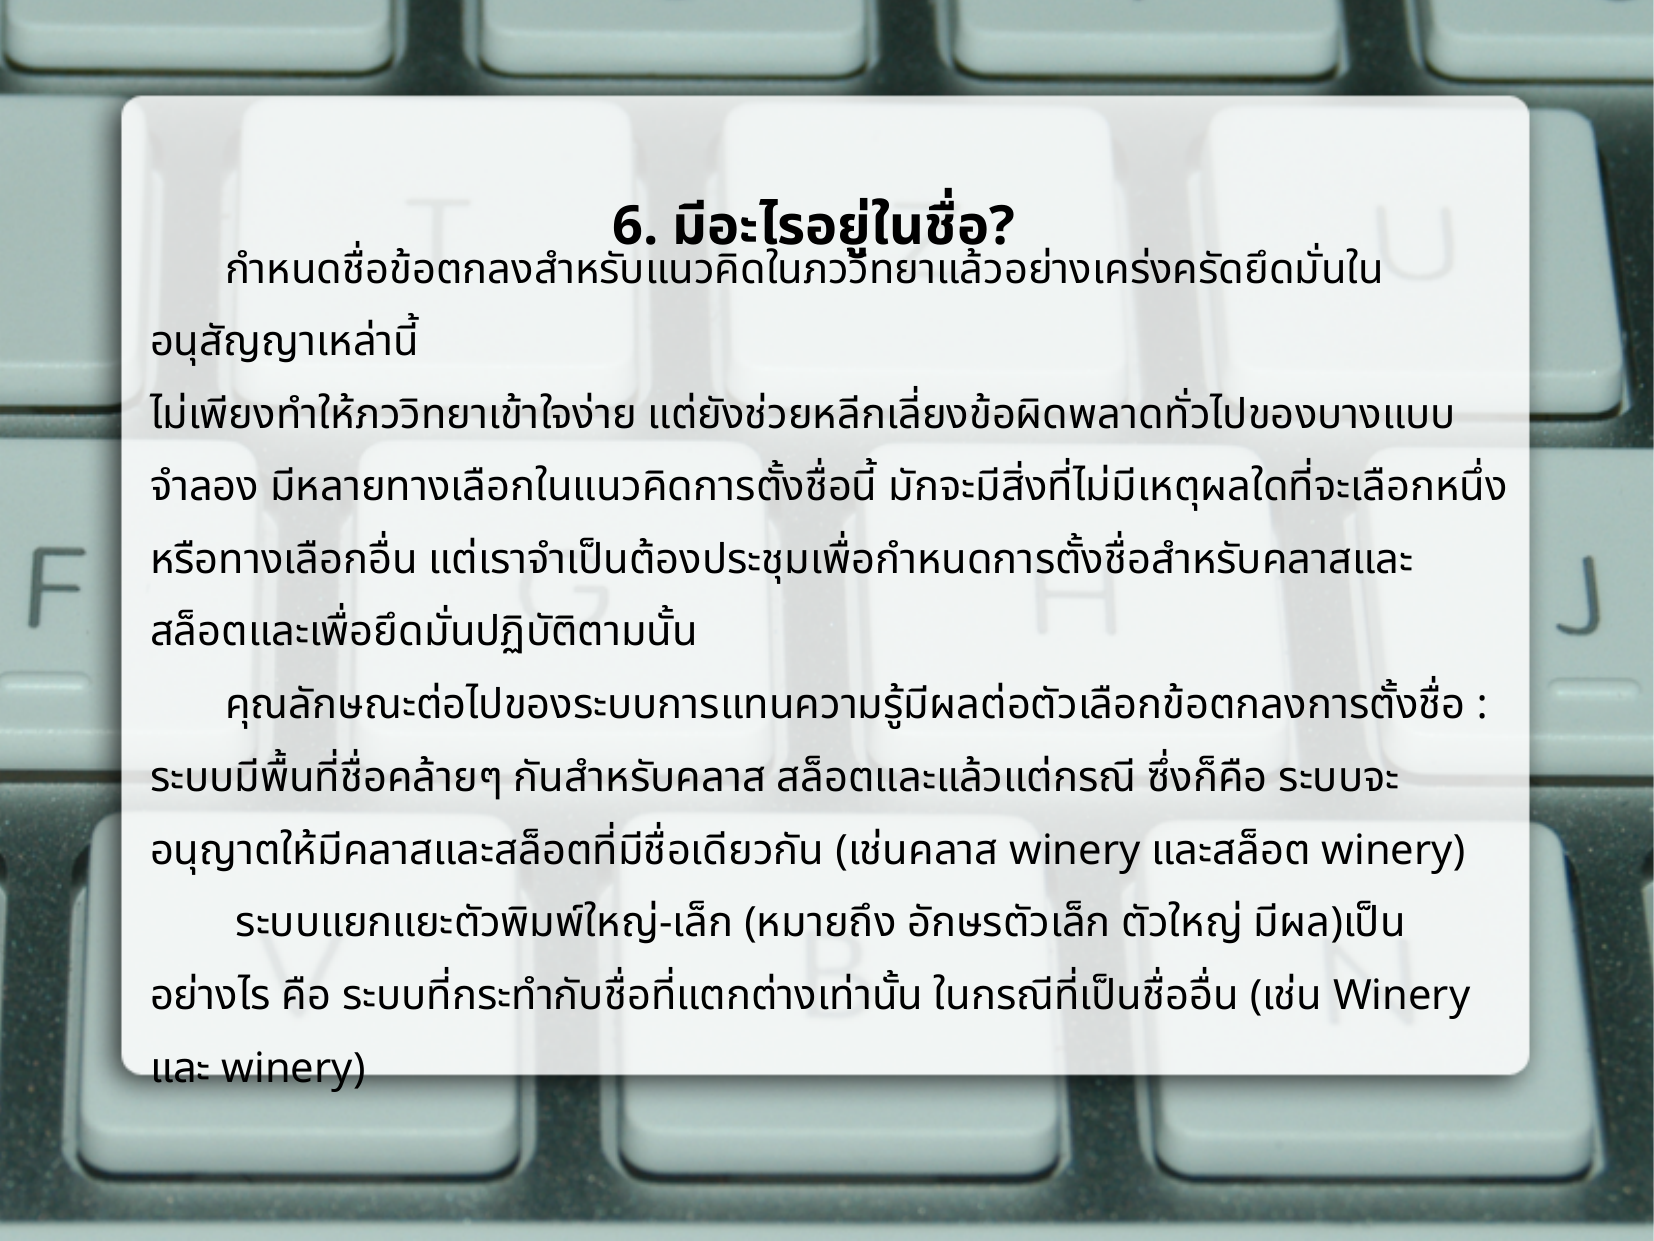

# 6. มีอะไรอยู่ในชื่อ?
กำหนดชื่อข้อตกลงสำหรับแนวคิดในภววิทยาแล้วอย่างเคร่งครัดยึดมั่นในอนุสัญญาเหล่านี้ 
ไม่เพียงทำให้ภววิทยาเข้าใจง่าย แต่ยังช่วยหลีกเลี่ยงข้อผิดพลาดทั่วไปของบางแบบจำลอง มีหลายทางเลือกในแนวคิดการตั้งชื่อนี้ มักจะมีสิ่งที่ไม่มีเหตุผลใดที่จะเลือกหนึ่งหรือทางเลือกอื่น แต่เราจำเป็นต้องประชุมเพื่อกำหนดการตั้งชื่อสำหรับคลาสและสล็อตและเพื่อยึดมั่นปฏิบัติตามนั้น
คุณลักษณะต่อไปของระบบการแทนความรู้มีผลต่อตัวเลือกข้อตกลงการตั้งชื่อ : 
ระบบมีพื้นที่ชื่อคล้ายๆ กันสำหรับคลาส สล็อตและแล้วแต่กรณี ซึ่งก็คือ ระบบจะอนุญาตให้มีคลาสและสล็อตที่มีชื่อเดียวกัน (เช่นคลาส winery และสล็อต winery)
 ระบบแยกแยะตัวพิมพ์ใหญ่-เล็ก (หมายถึง อักษรตัวเล็ก ตัวใหญ่ มีผล)เป็นอย่างไร คือ ระบบที่กระทำกับชื่อที่แตกต่างเท่านั้น ในกรณีที่เป็นชื่ออื่น (เช่น Winery และ winery)